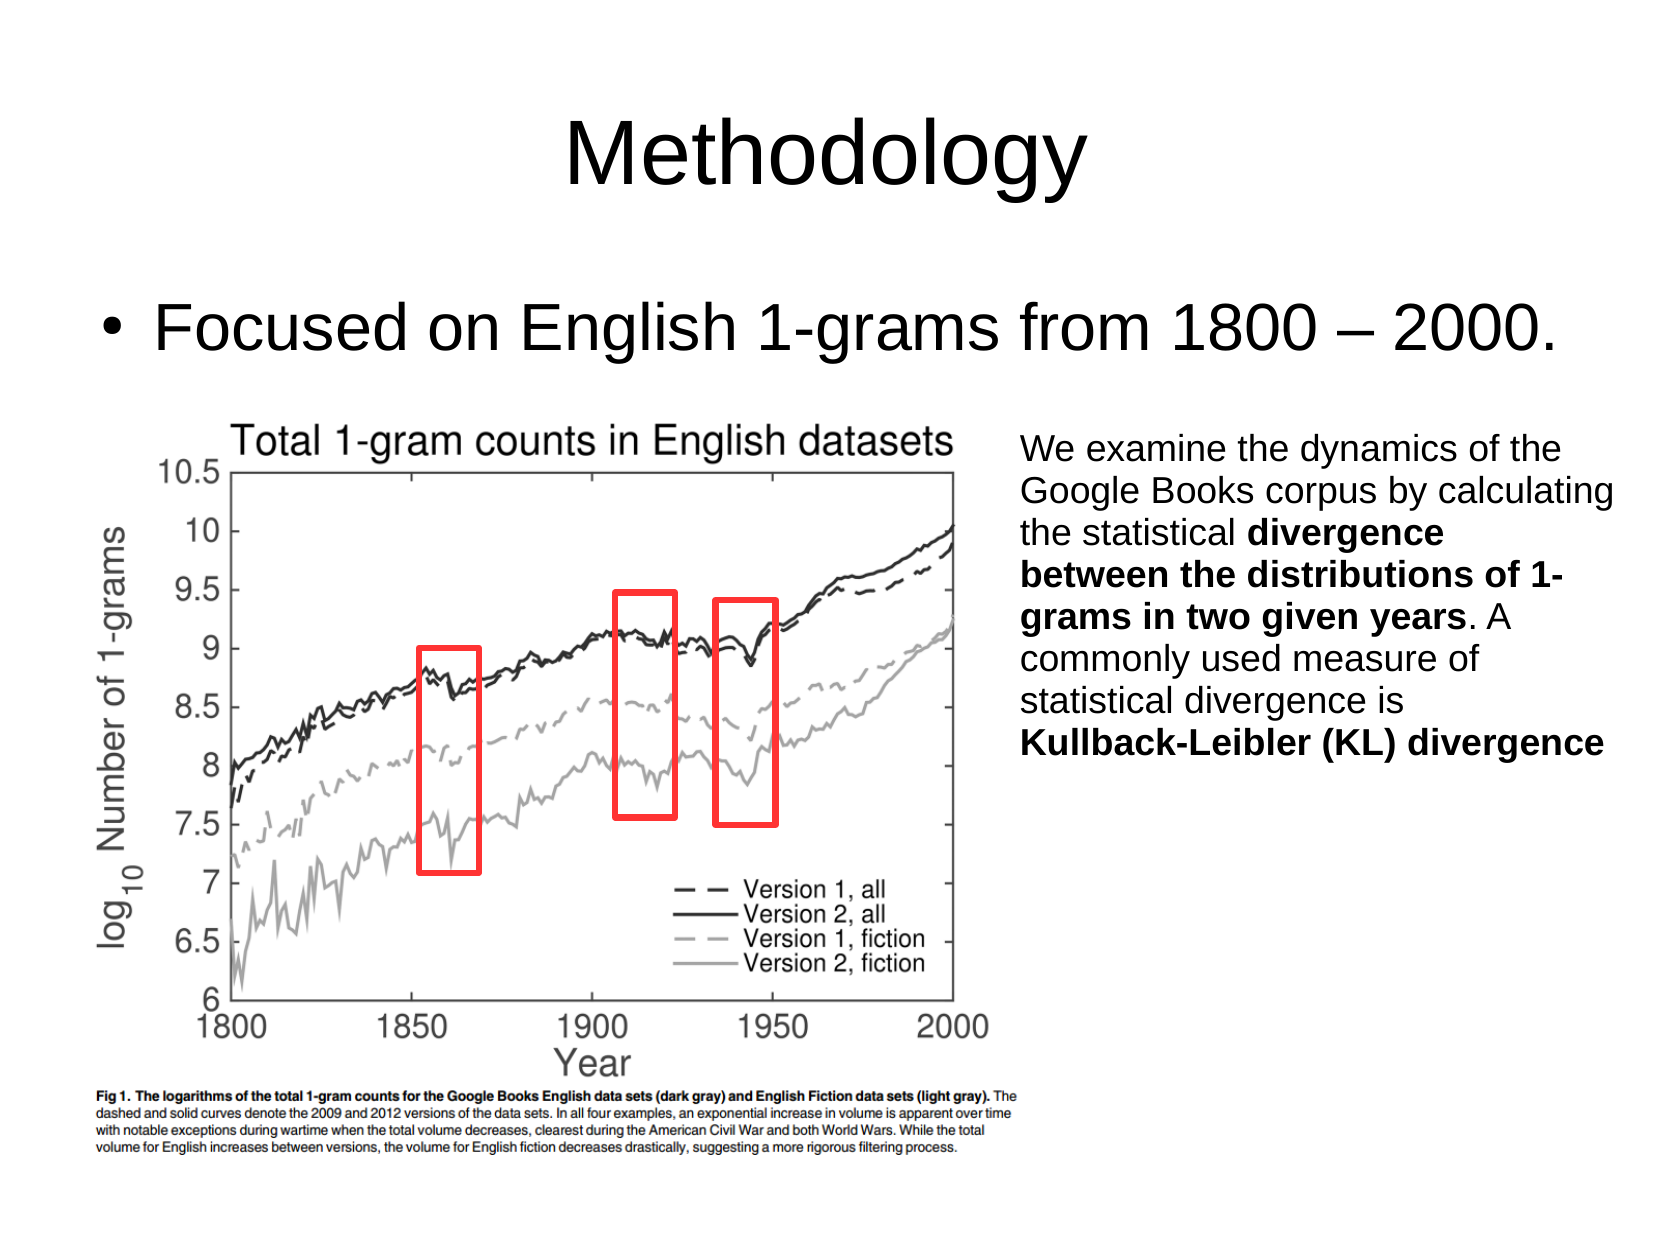

# Methodology
Focused on English 1-grams from 1800 – 2000.
We examine the dynamics of the Google Books corpus by calculating the statistical divergence
between the distributions of 1-grams in two given years. A commonly used measure of statistical divergence is
Kullback-Leibler (KL) divergence